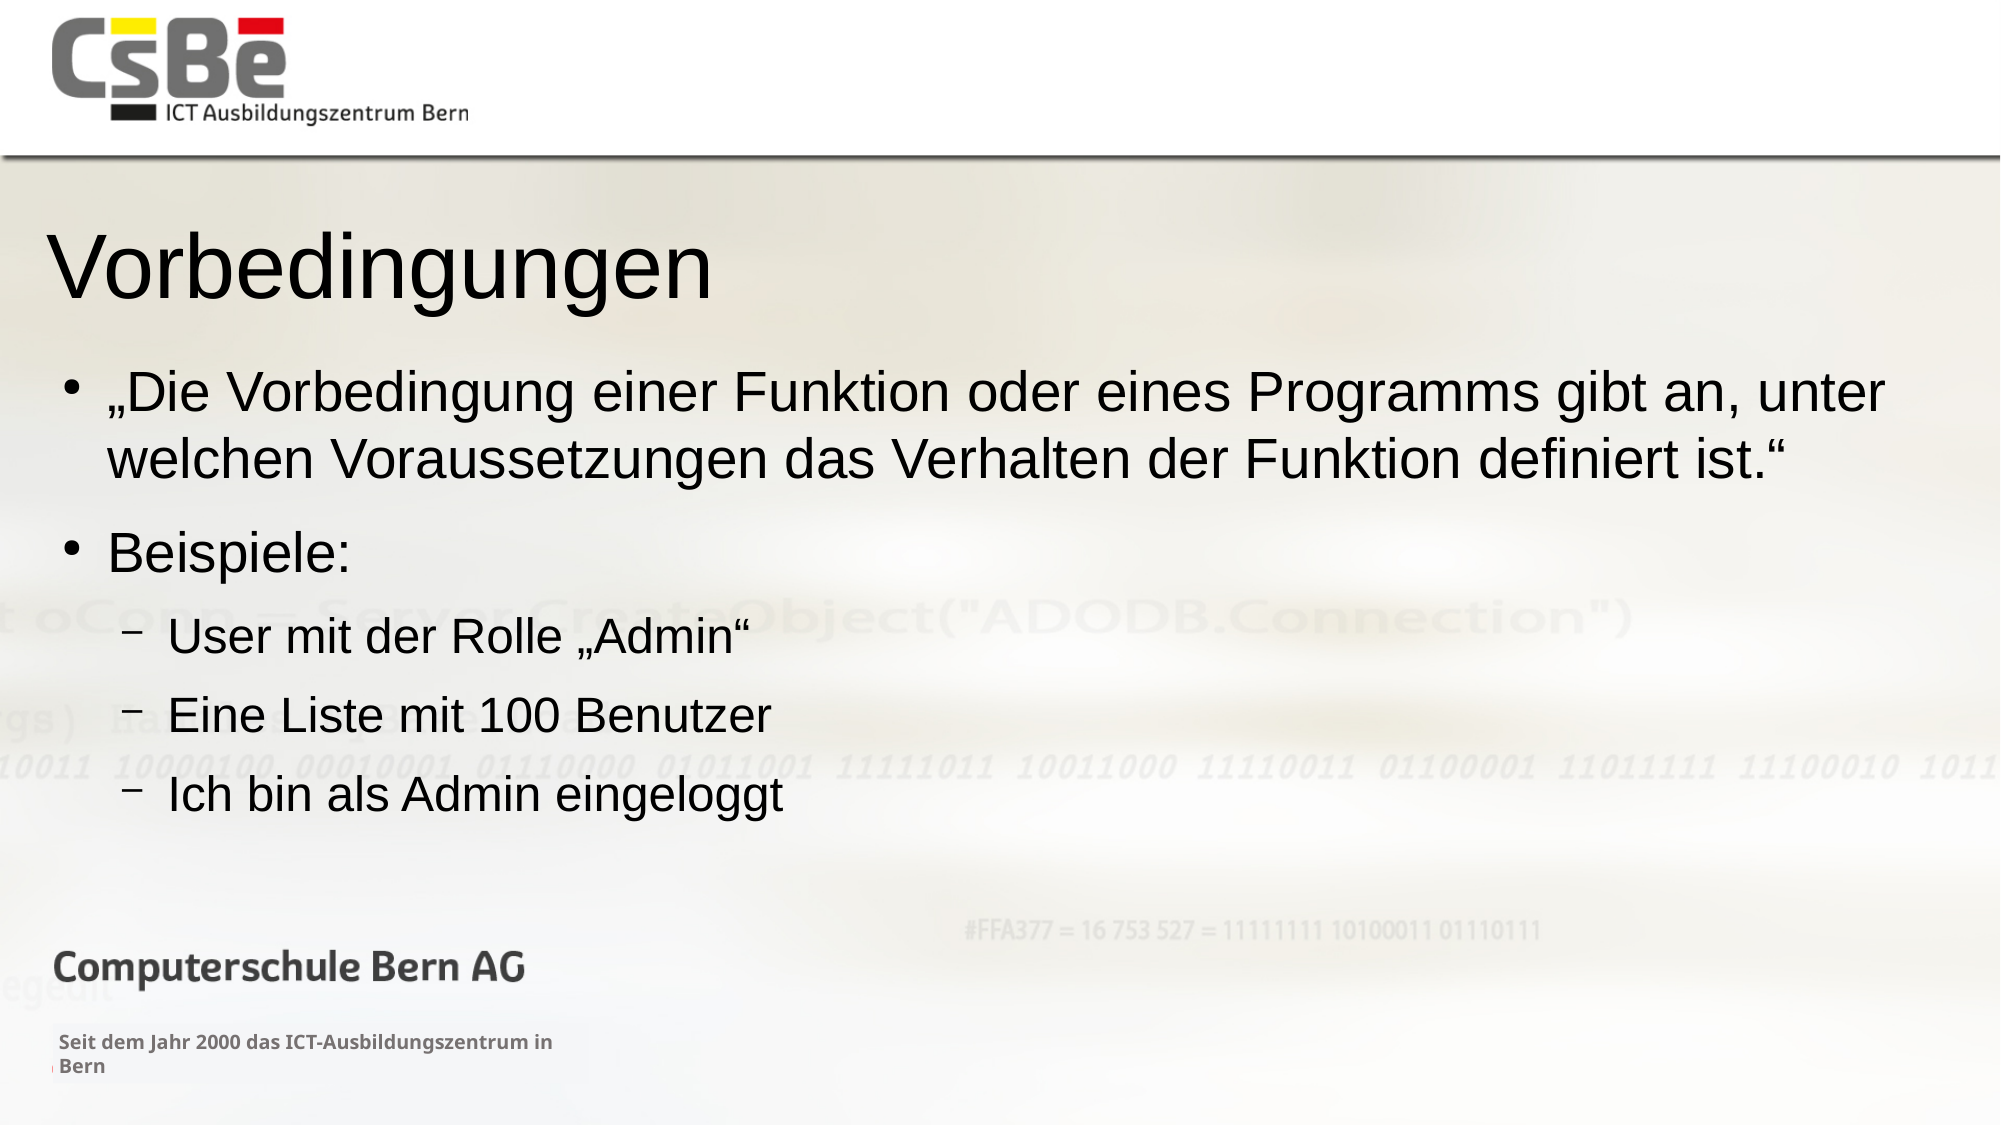

Vorbedingungen
# „Die Vorbedingung einer Funktion oder eines Programms gibt an, unter welchen Voraussetzungen das Verhalten der Funktion definiert ist.“
Beispiele:
User mit der Rolle „Admin“
Eine Liste mit 100 Benutzer
Ich bin als Admin eingeloggt